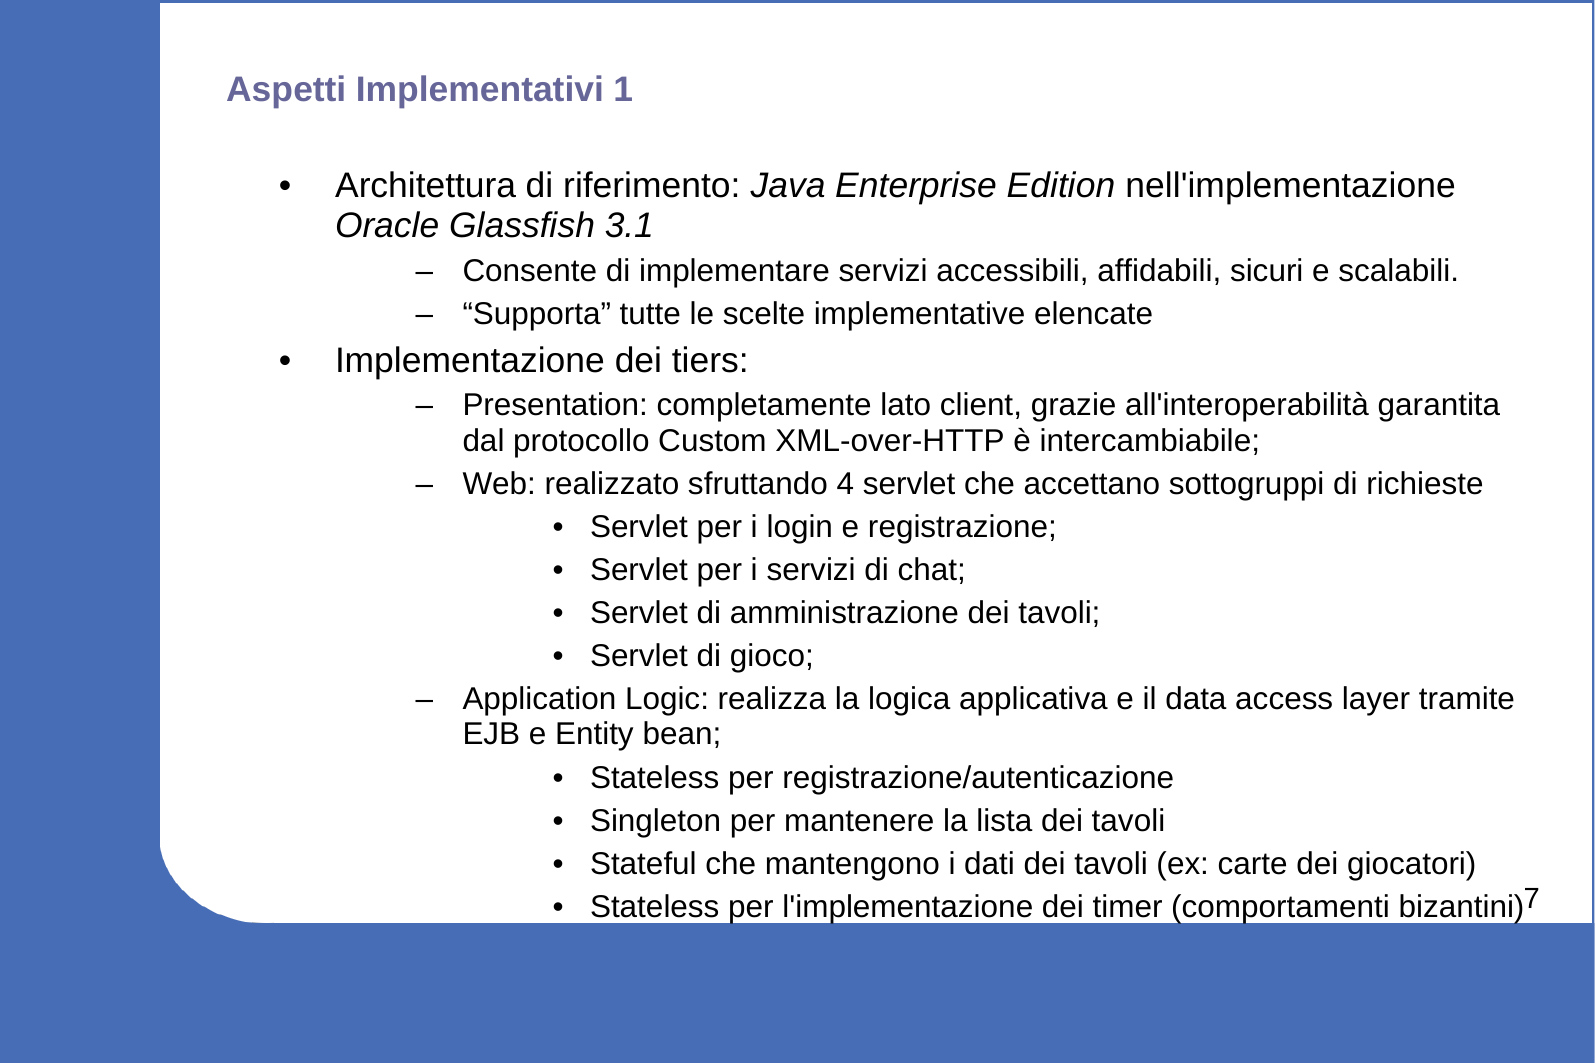

# Aspetti Implementativi 1
Architettura di riferimento: Java Enterprise Edition nell'implementazione Oracle Glassfish 3.1
Consente di implementare servizi accessibili, affidabili, sicuri e scalabili.
“Supporta” tutte le scelte implementative elencate
Implementazione dei tiers:
Presentation: completamente lato client, grazie all'interoperabilità garantita dal protocollo Custom XML-over-HTTP è intercambiabile;
Web: realizzato sfruttando 4 servlet che accettano sottogruppi di richieste
Servlet per i login e registrazione;
Servlet per i servizi di chat;
Servlet di amministrazione dei tavoli;
Servlet di gioco;
Application Logic: realizza la logica applicativa e il data access layer tramite EJB e Entity bean;
Stateless per registrazione/autenticazione
Singleton per mantenere la lista dei tavoli
Stateful che mantengono i dati dei tavoli (ex: carte dei giocatori)
Stateless per l'implementazione dei timer (comportamenti bizantini)
7